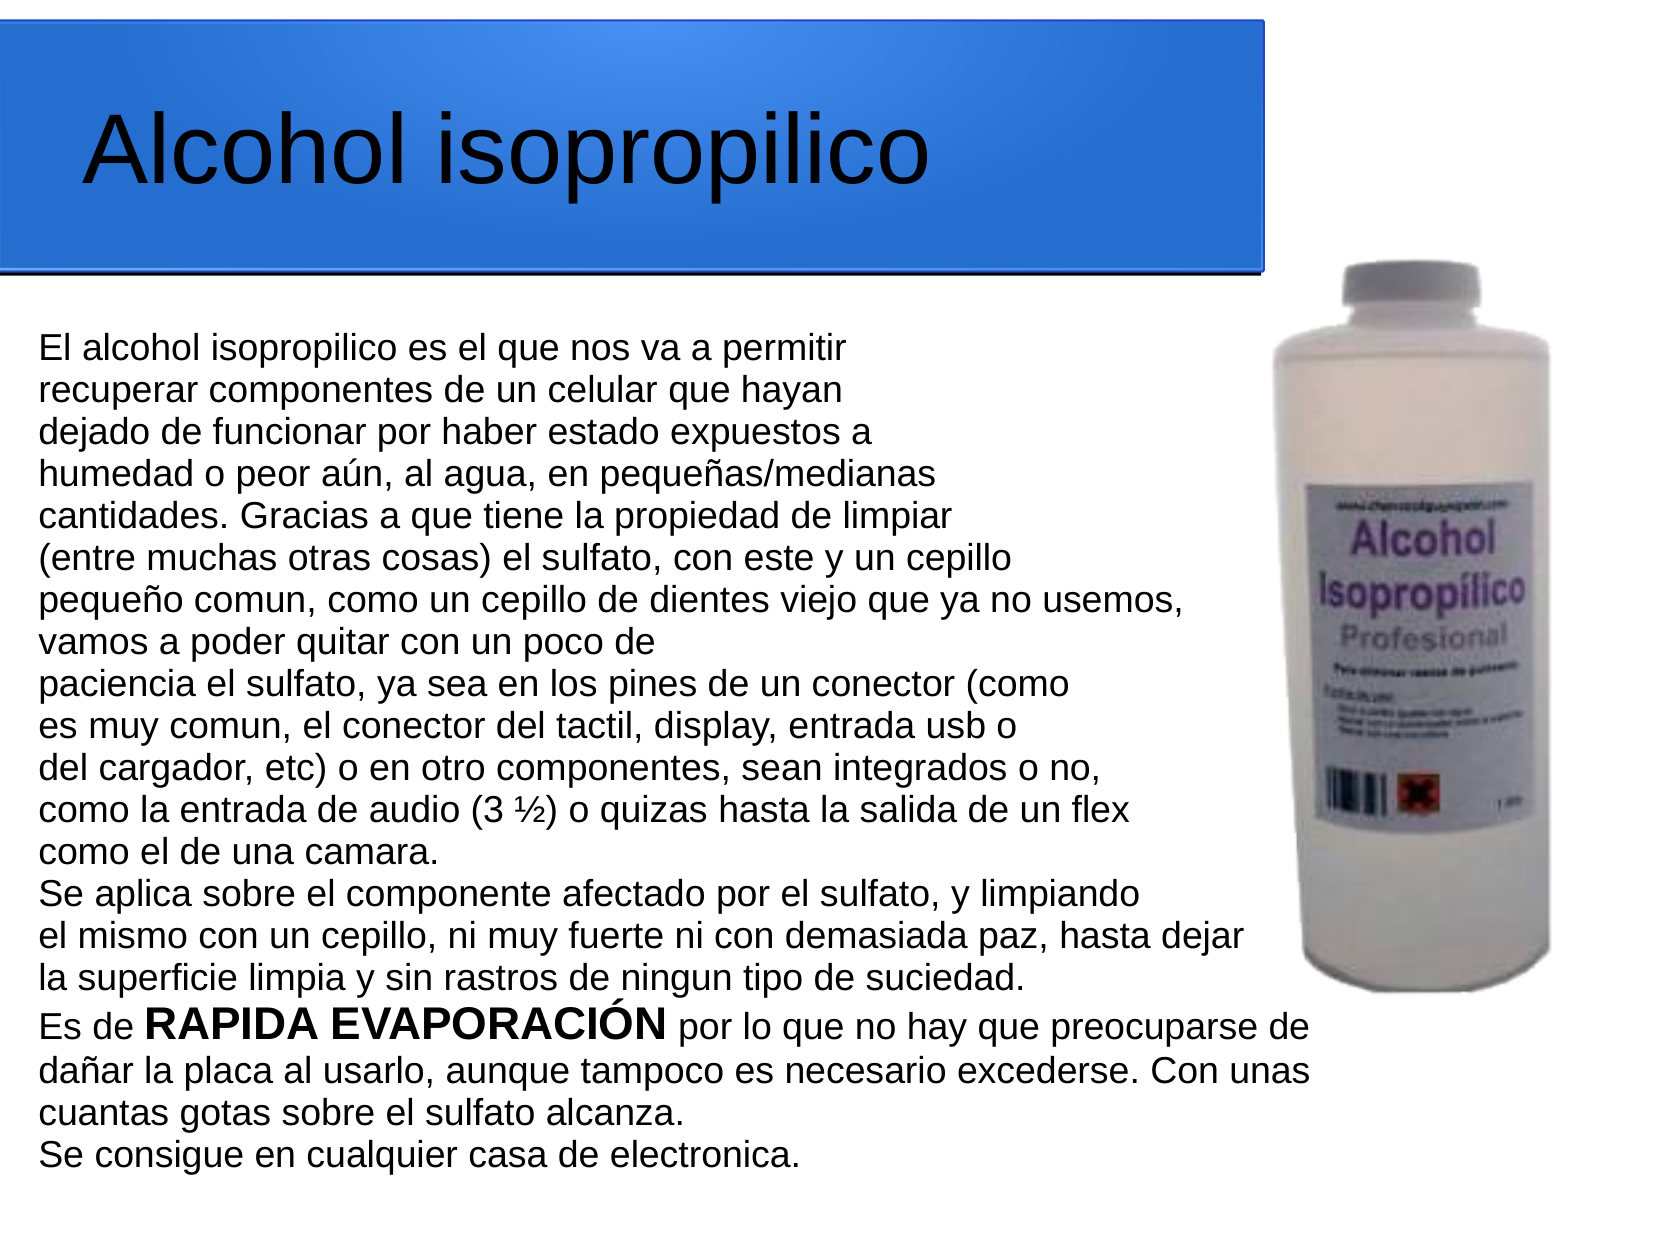

# Alcohol isopropilico
El alcohol isopropilico es el que nos va a permitir
recuperar componentes de un celular que hayan
dejado de funcionar por haber estado expuestos a
humedad o peor aún, al agua, en pequeñas/medianas
cantidades. Gracias a que tiene la propiedad de limpiar
(entre muchas otras cosas) el sulfato, con este y un cepillo
pequeño comun, como un cepillo de dientes viejo que ya no usemos,
vamos a poder quitar con un poco de
paciencia el sulfato, ya sea en los pines de un conector (como
es muy comun, el conector del tactil, display, entrada usb o
del cargador, etc) o en otro componentes, sean integrados o no,
como la entrada de audio (3 ½) o quizas hasta la salida de un flex
como el de una camara.
Se aplica sobre el componente afectado por el sulfato, y limpiando
el mismo con un cepillo, ni muy fuerte ni con demasiada paz, hasta dejar
la superficie limpia y sin rastros de ningun tipo de suciedad.
Es de RAPIDA EVAPORACIÓN por lo que no hay que preocuparse de dañar la placa al usarlo, aunque tampoco es necesario excederse. Con unas cuantas gotas sobre el sulfato alcanza.
Se consigue en cualquier casa de electronica.